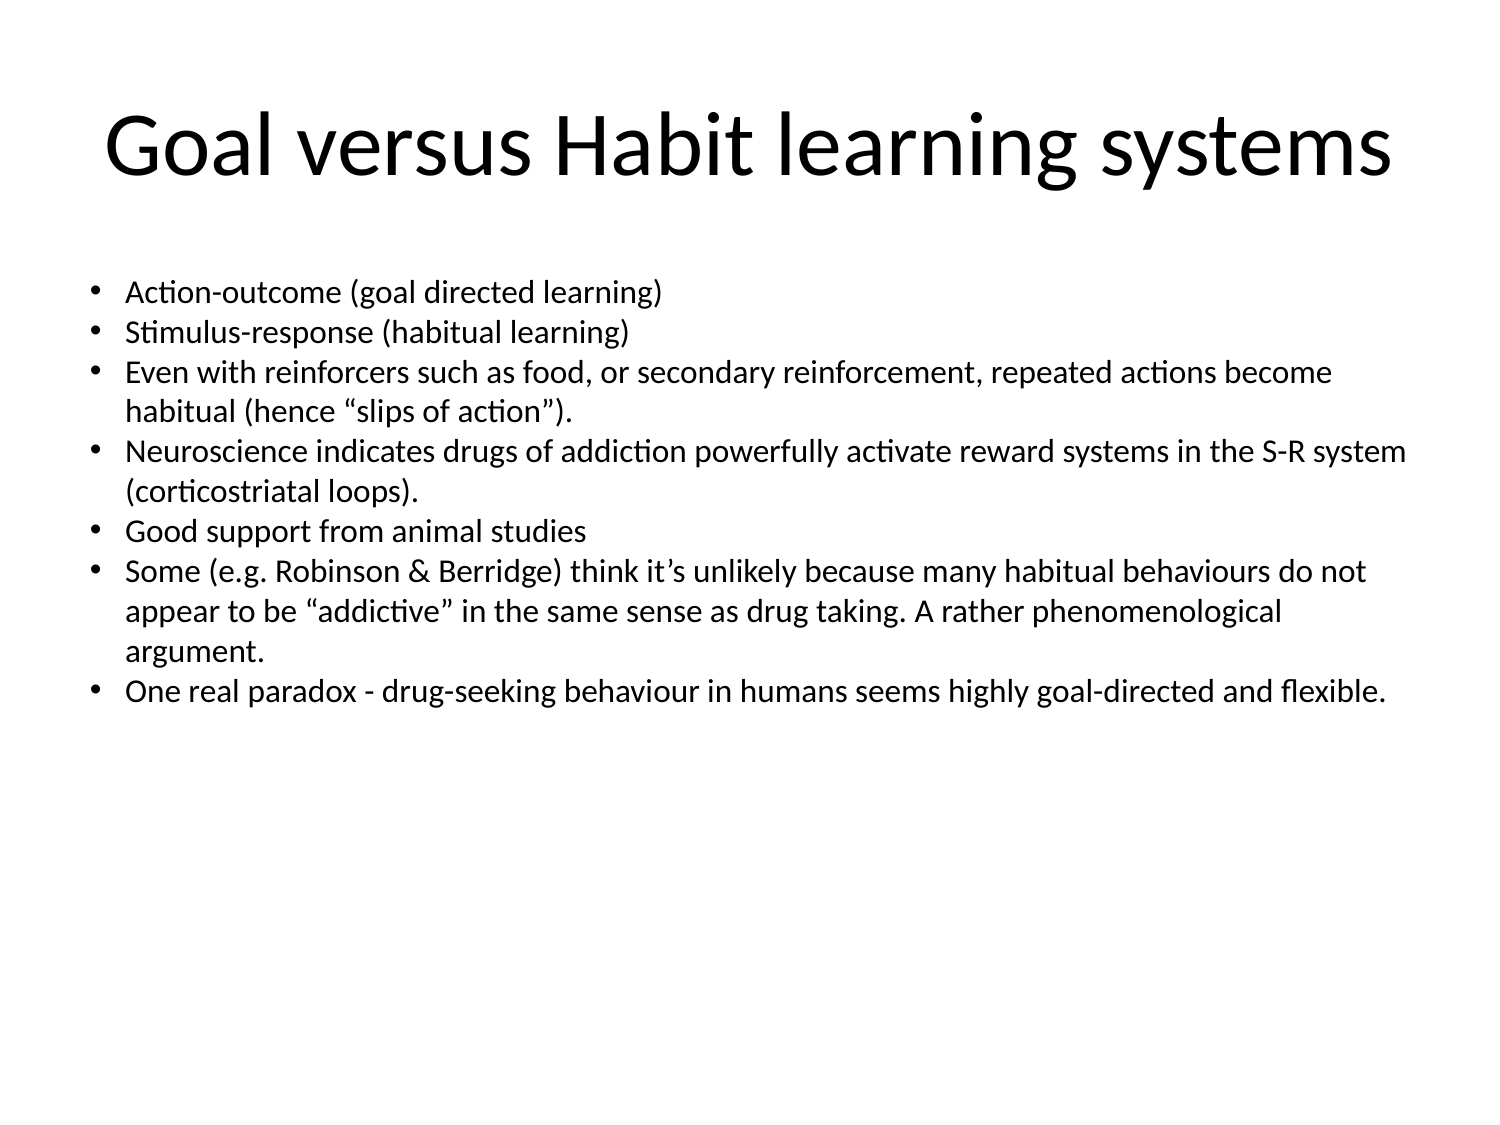

Goal versus Habit learning systems
Action-outcome (goal directed learning)
Stimulus-response (habitual learning)
Even with reinforcers such as food, or secondary reinforcement, repeated actions become habitual (hence “slips of action”).
Neuroscience indicates drugs of addiction powerfully activate reward systems in the S-R system (corticostriatal loops).
Good support from animal studies
Some (e.g. Robinson & Berridge) think it’s unlikely because many habitual behaviours do not appear to be “addictive” in the same sense as drug taking. A rather phenomenological argument.
One real paradox - drug-seeking behaviour in humans seems highly goal-directed and flexible.